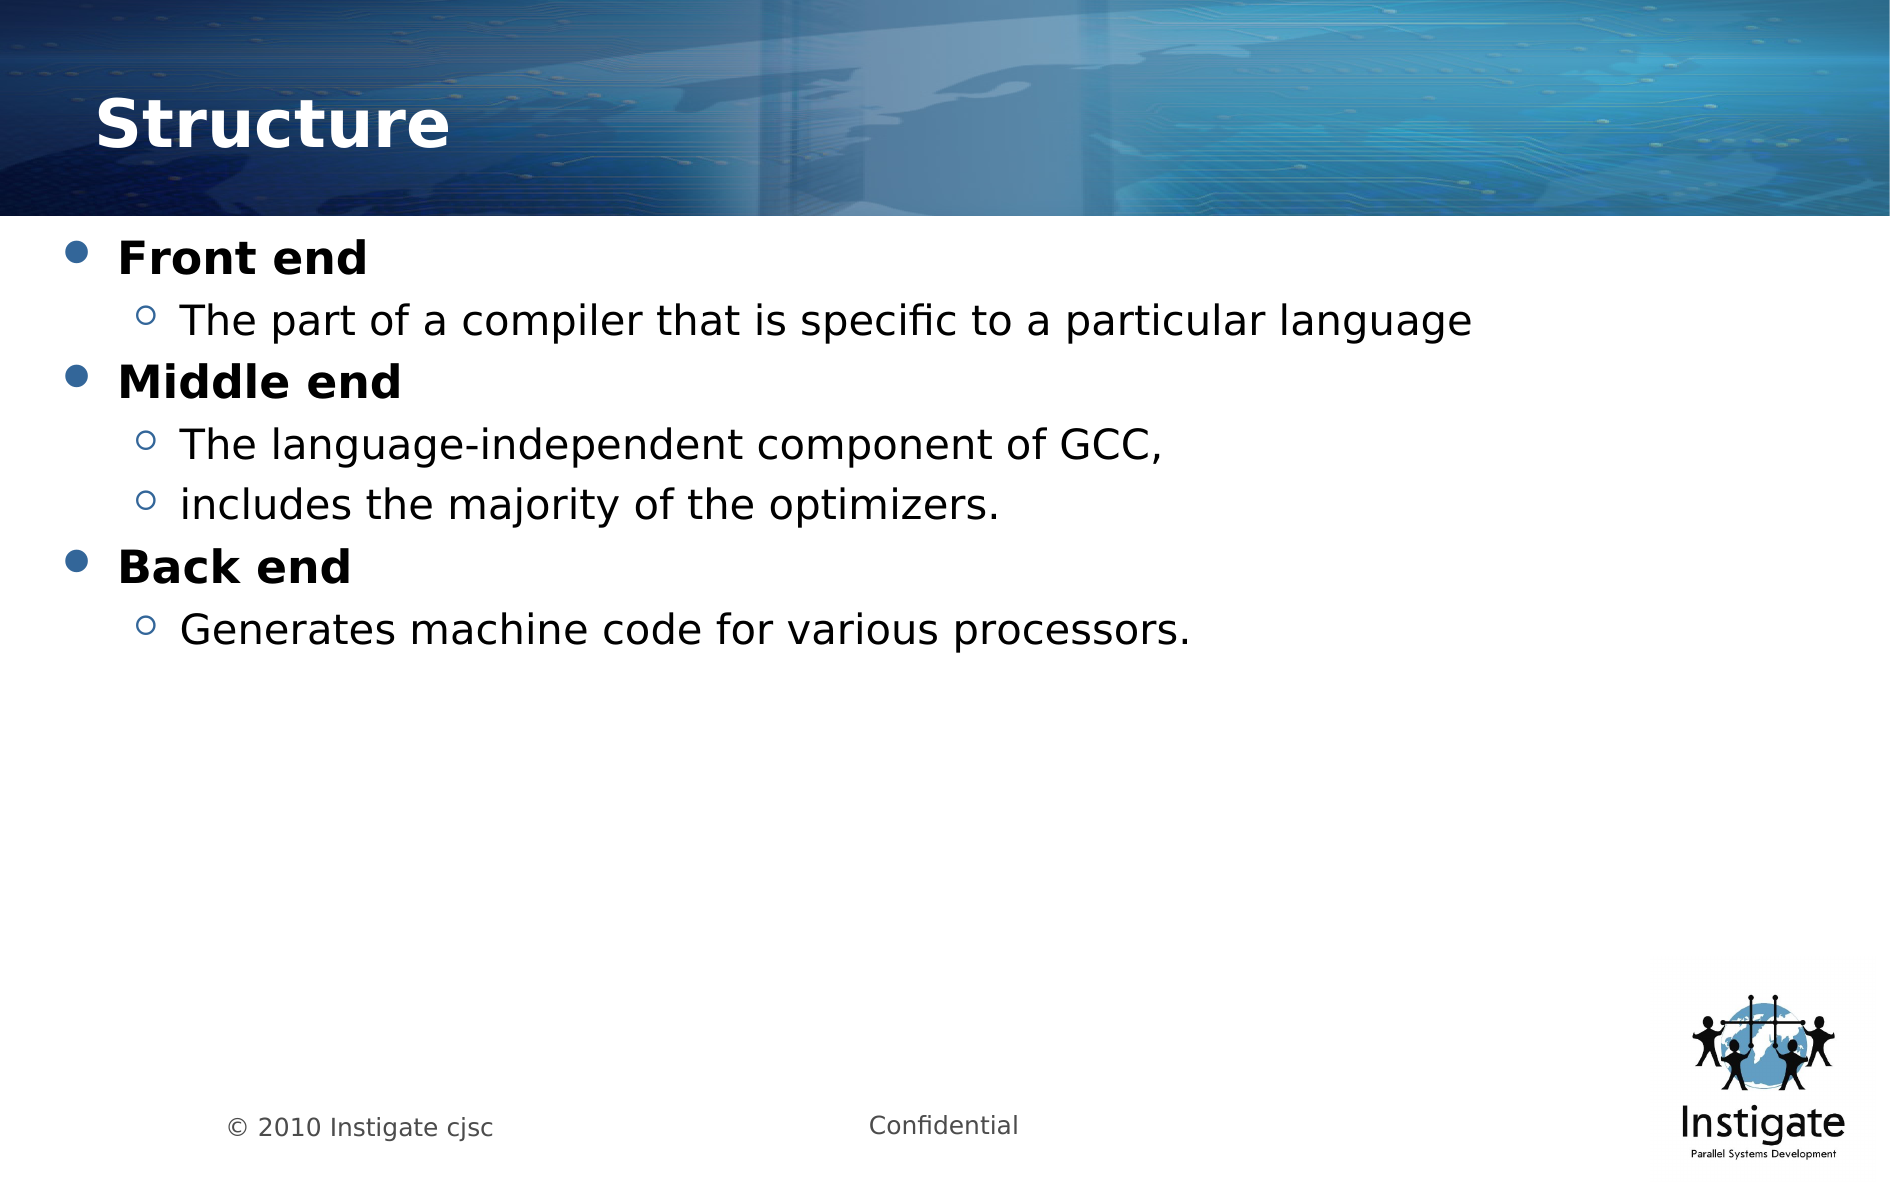

# Structure
Front end
The part of a compiler that is specific to a particular language
Middle end
The language-independent component of GCC,
includes the majority of the optimizers.
Back end
Generates machine code for various processors.